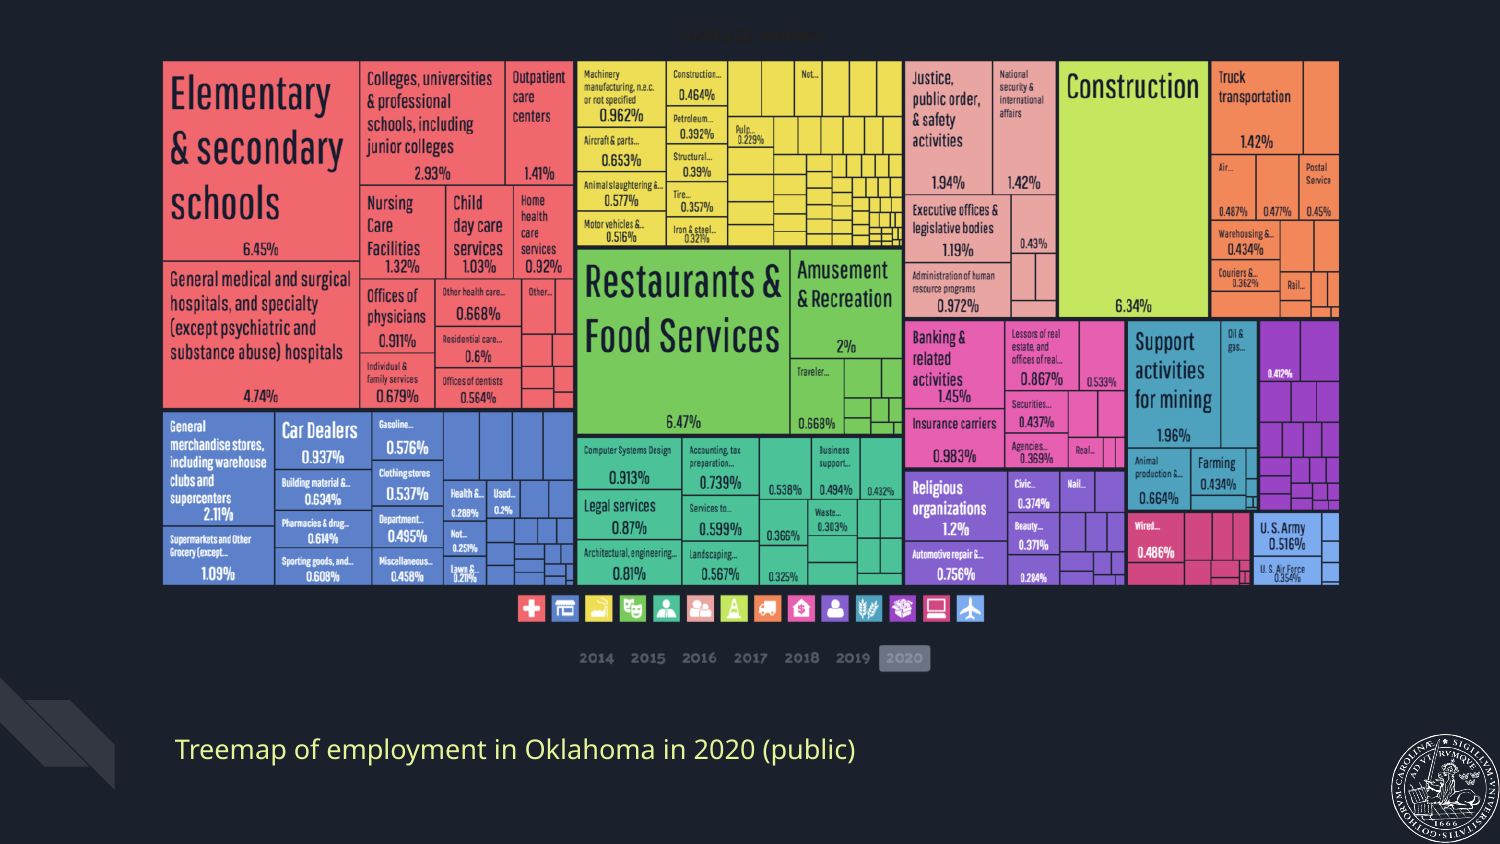

# Treemap of employment in Oklahoma in 2020 (public)